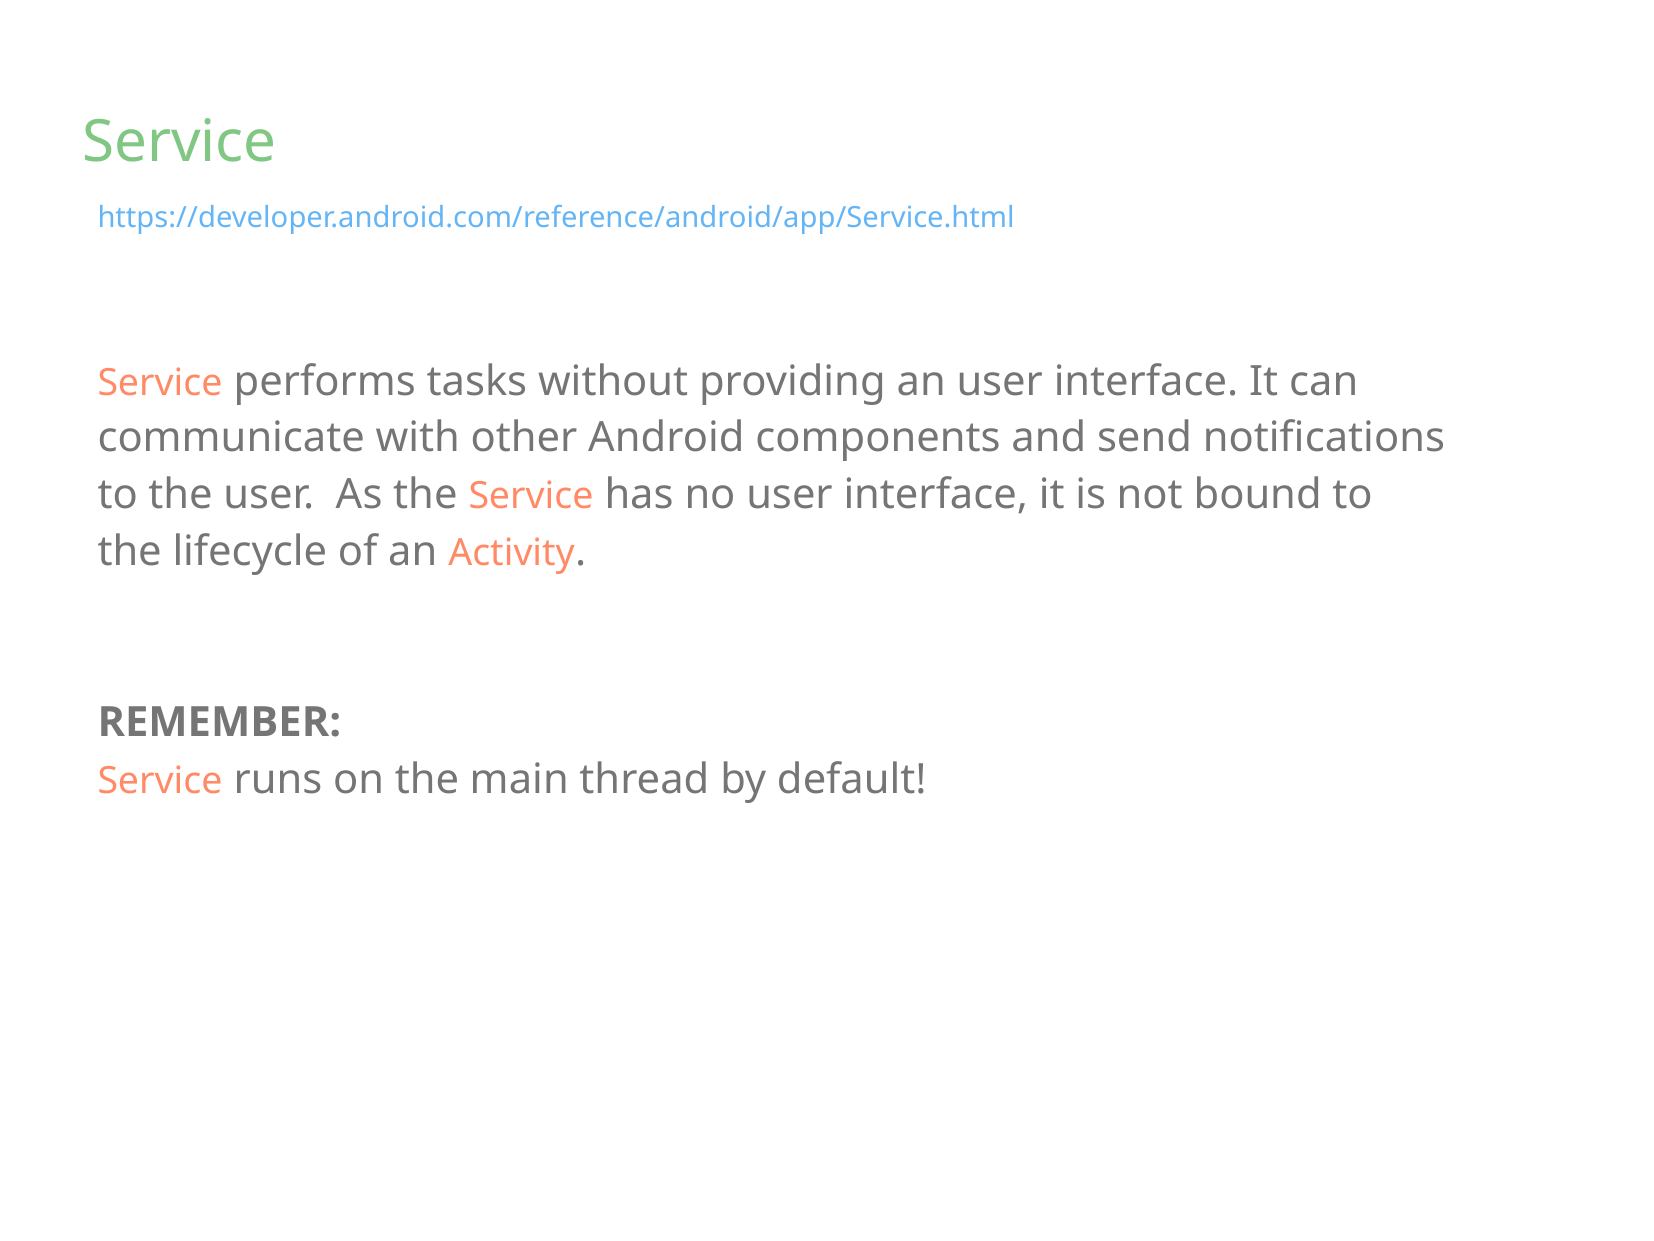

# Service
https://developer.android.com/reference/android/app/Service.html
Service performs tasks without providing an user interface. It can
communicate with other Android components and send notifications
to the user. As the Service has no user interface, it is not bound to
the lifecycle of an Activity.
REMEMBER:
Service runs on the main thread by default!